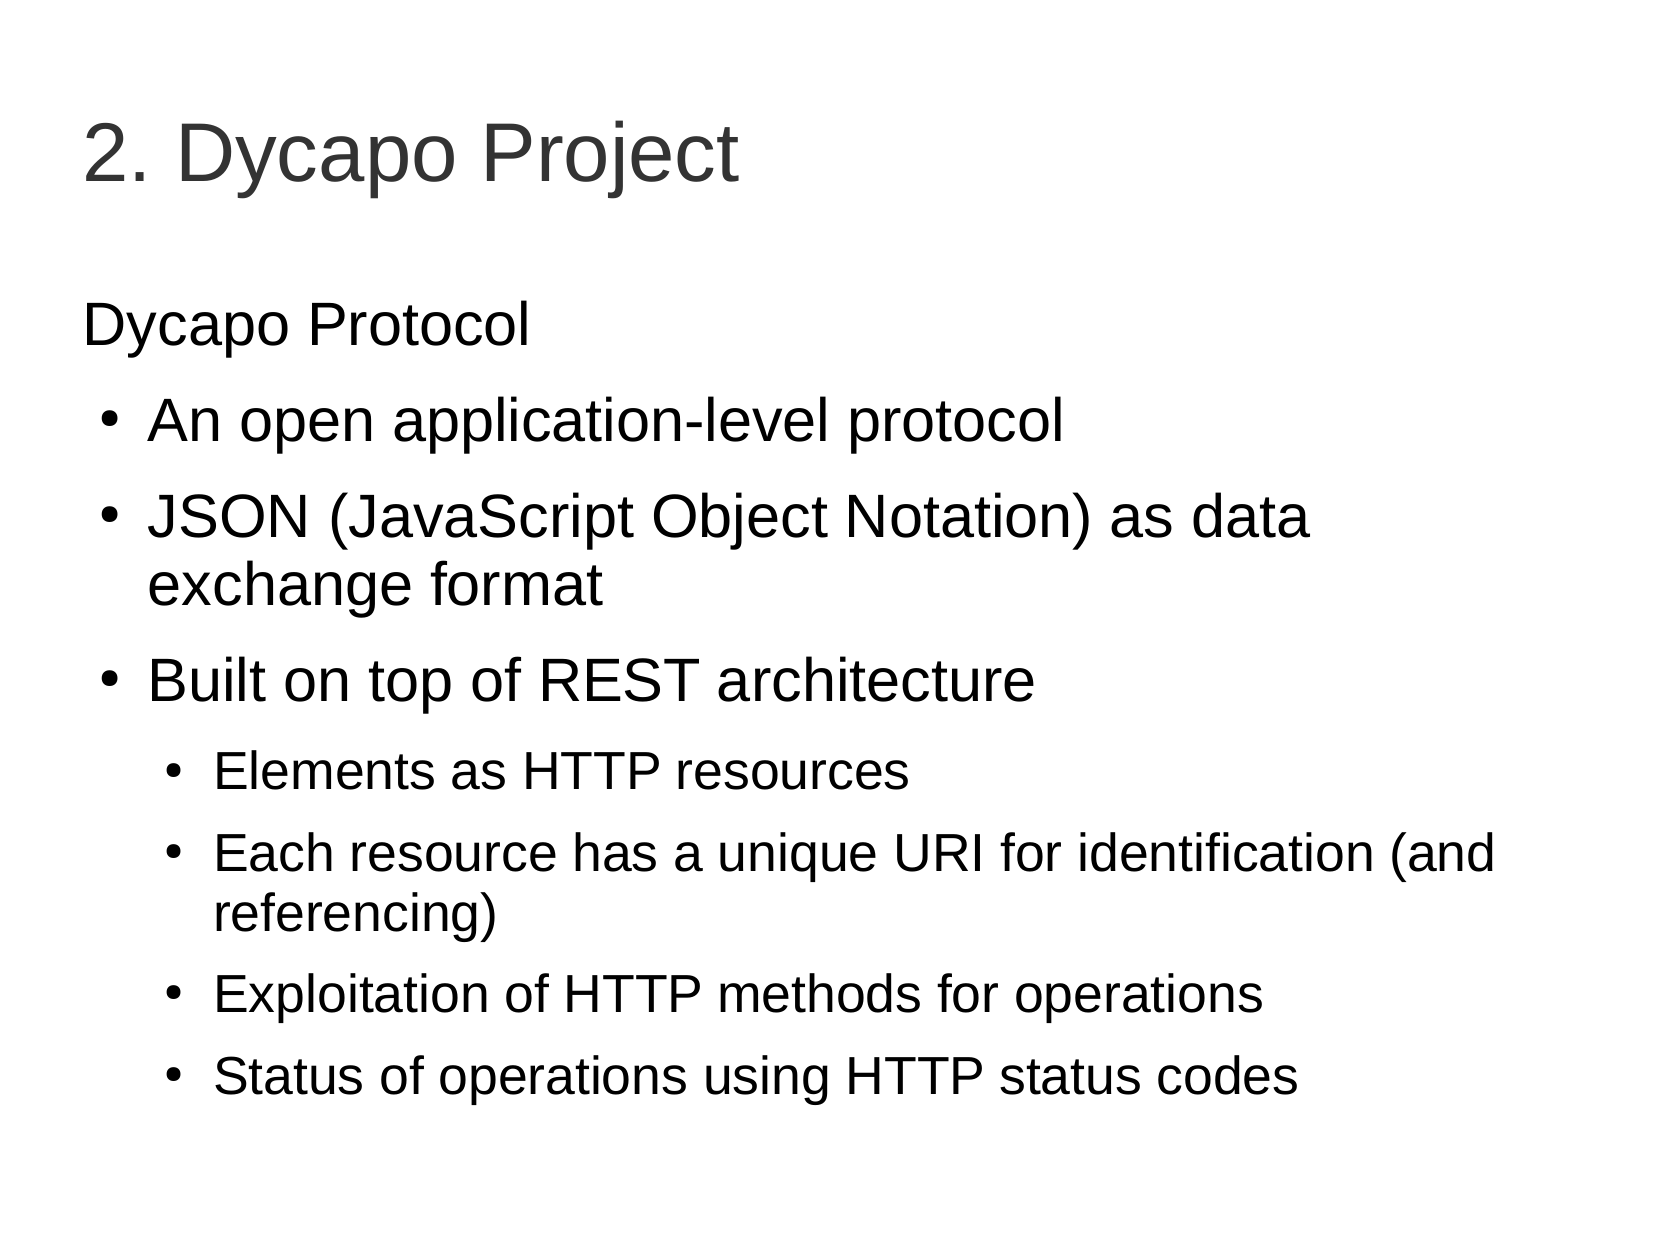

# 2. Dycapo Project
Dycapo Protocol
An open application-level protocol
JSON (JavaScript Object Notation) as data exchange format
Built on top of REST architecture
Elements as HTTP resources
Each resource has a unique URI for identification (and referencing)
Exploitation of HTTP methods for operations
Status of operations using HTTP status codes